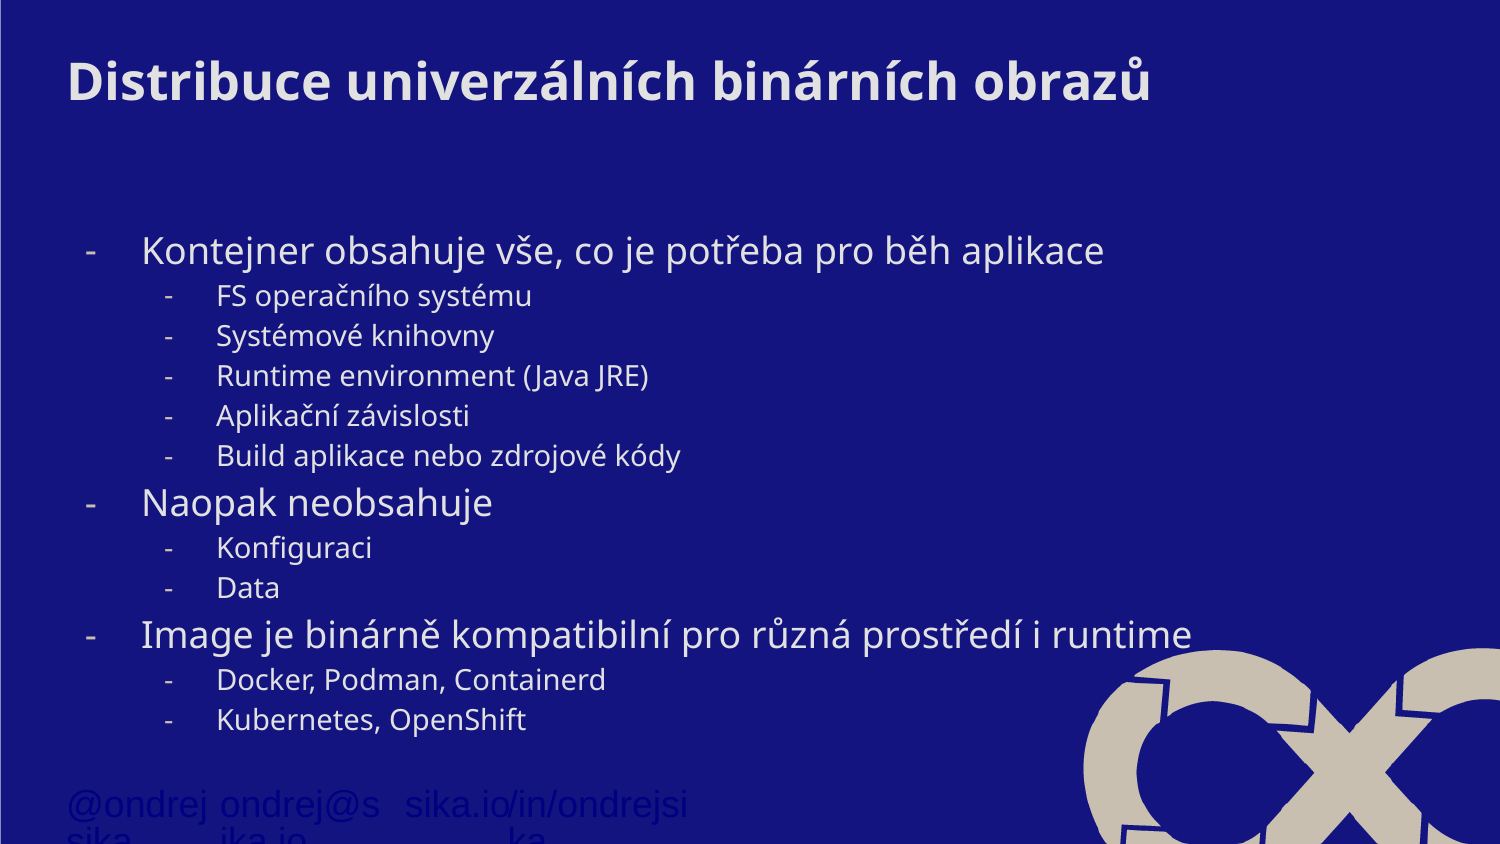

# Distribuce univerzálních binárních obrazů
Kontejner obsahuje vše, co je potřeba pro běh aplikace
FS operačního systému
Systémové knihovny
Runtime environment (Java JRE)
Aplikační závislosti
Build aplikace nebo zdrojové kódy
Naopak neobsahuje
Konfiguraci
Data
Image je binárně kompatibilní pro různá prostředí i runtime
Docker, Podman, Containerd
Kubernetes, OpenShift